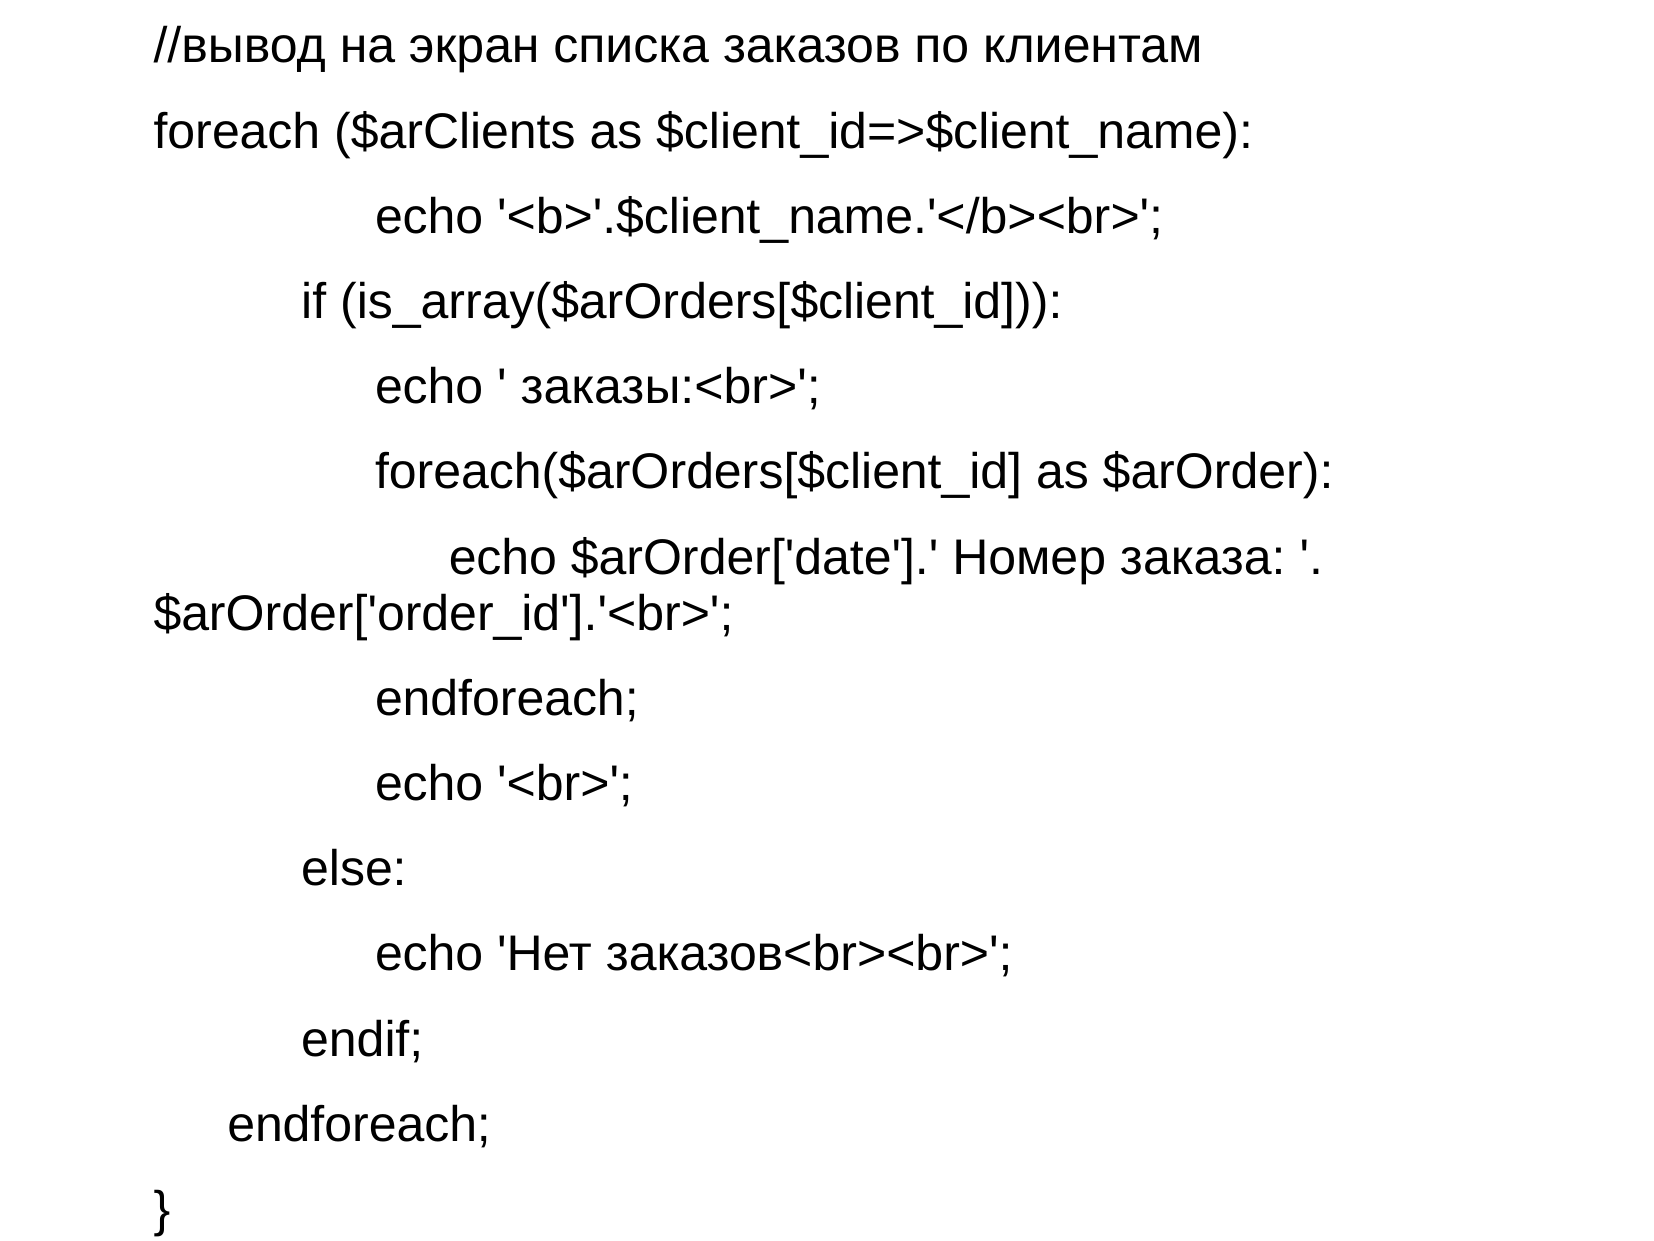

# //вывод на экран списка заказов по клиентам
foreach ($arClients as $client_id=>$client_name):
			echo '<b>'.$client_name.'</b><br>';
		if (is_array($arOrders[$client_id])):
			echo ' заказы:<br>';
			foreach($arOrders[$client_id] as $arOrder):
				echo $arOrder['date'].' Номер заказа: '.$arOrder['order_id'].'<br>';
			endforeach;
			echo '<br>';
		else:
			echo 'Нет заказов<br><br>';
		endif;
	endforeach;
}